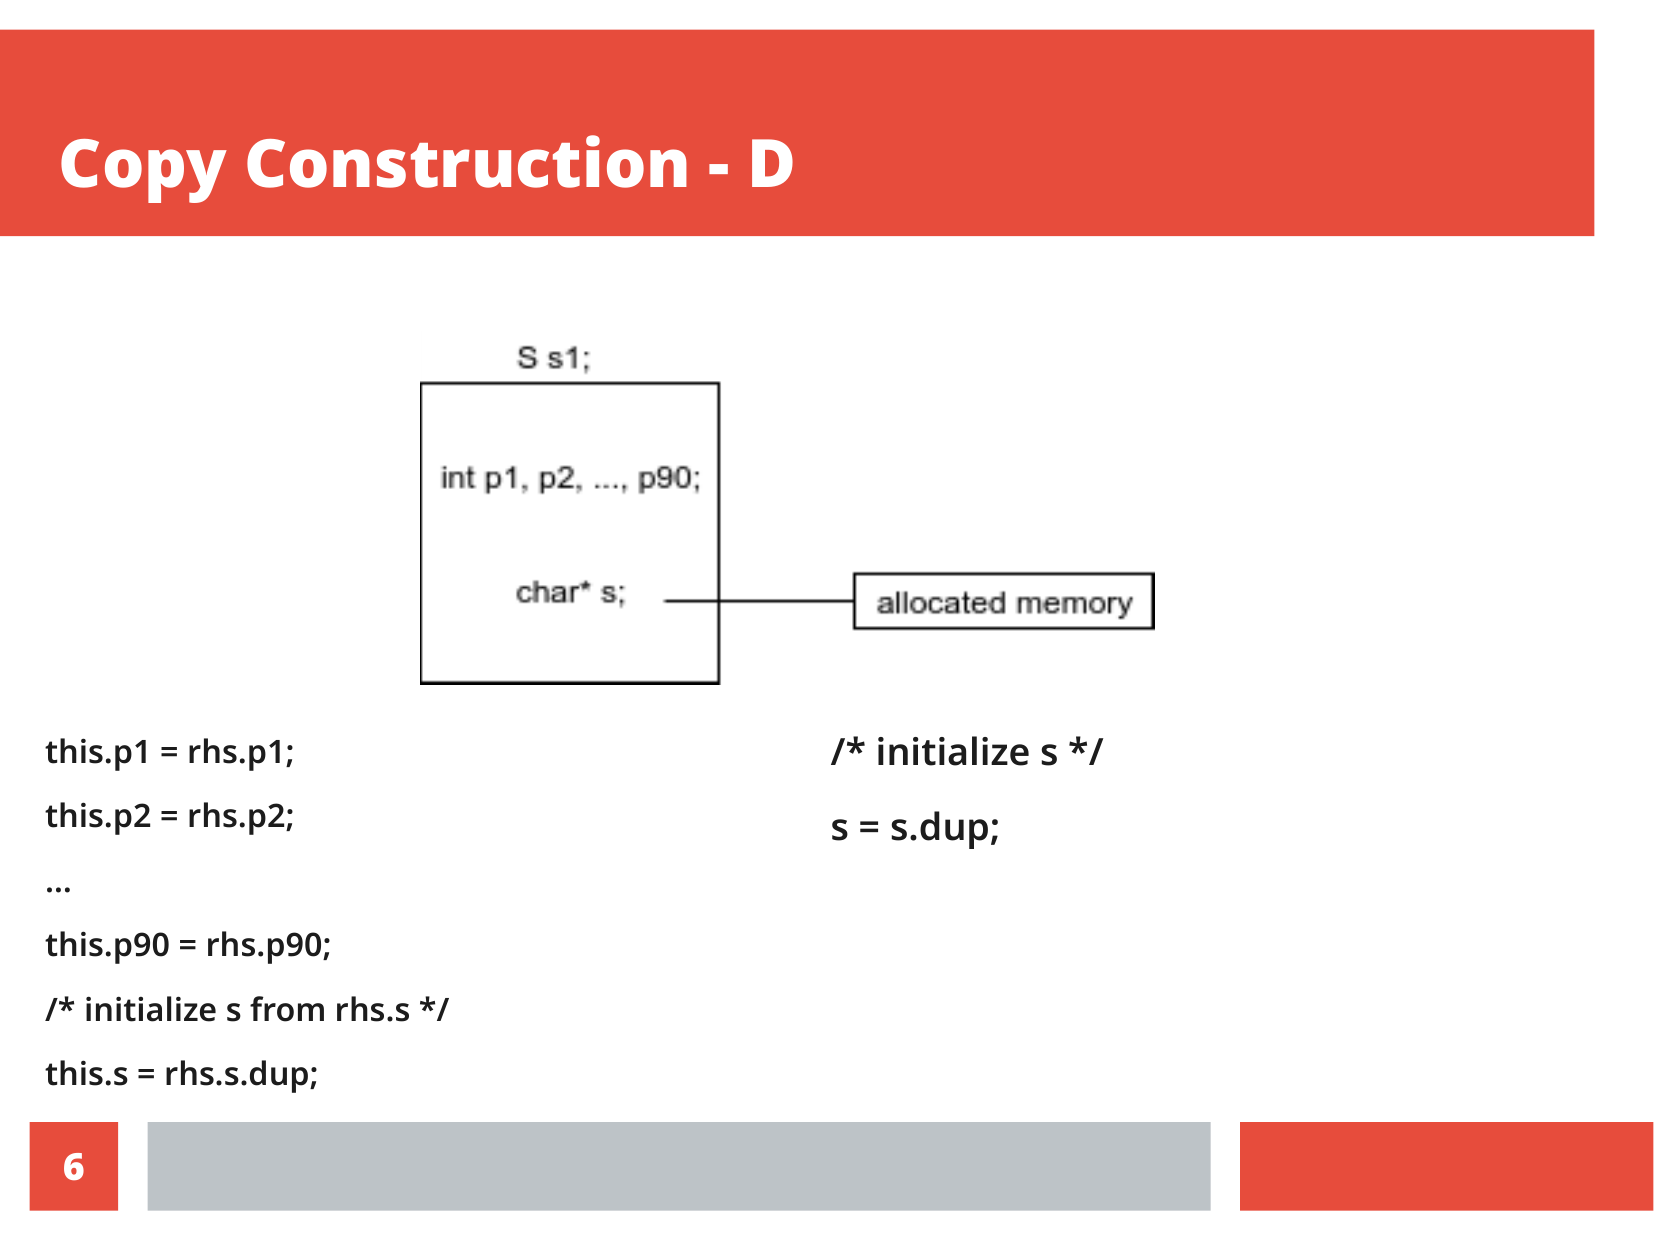

# Copy Construction - D
/* initialize s */
s = s.dup;
this.p1 = rhs.p1;
this.p2 = rhs.p2;
…
this.p90 = rhs.p90;
/* initialize s from rhs.s */
this.s = rhs.s.dup;
6